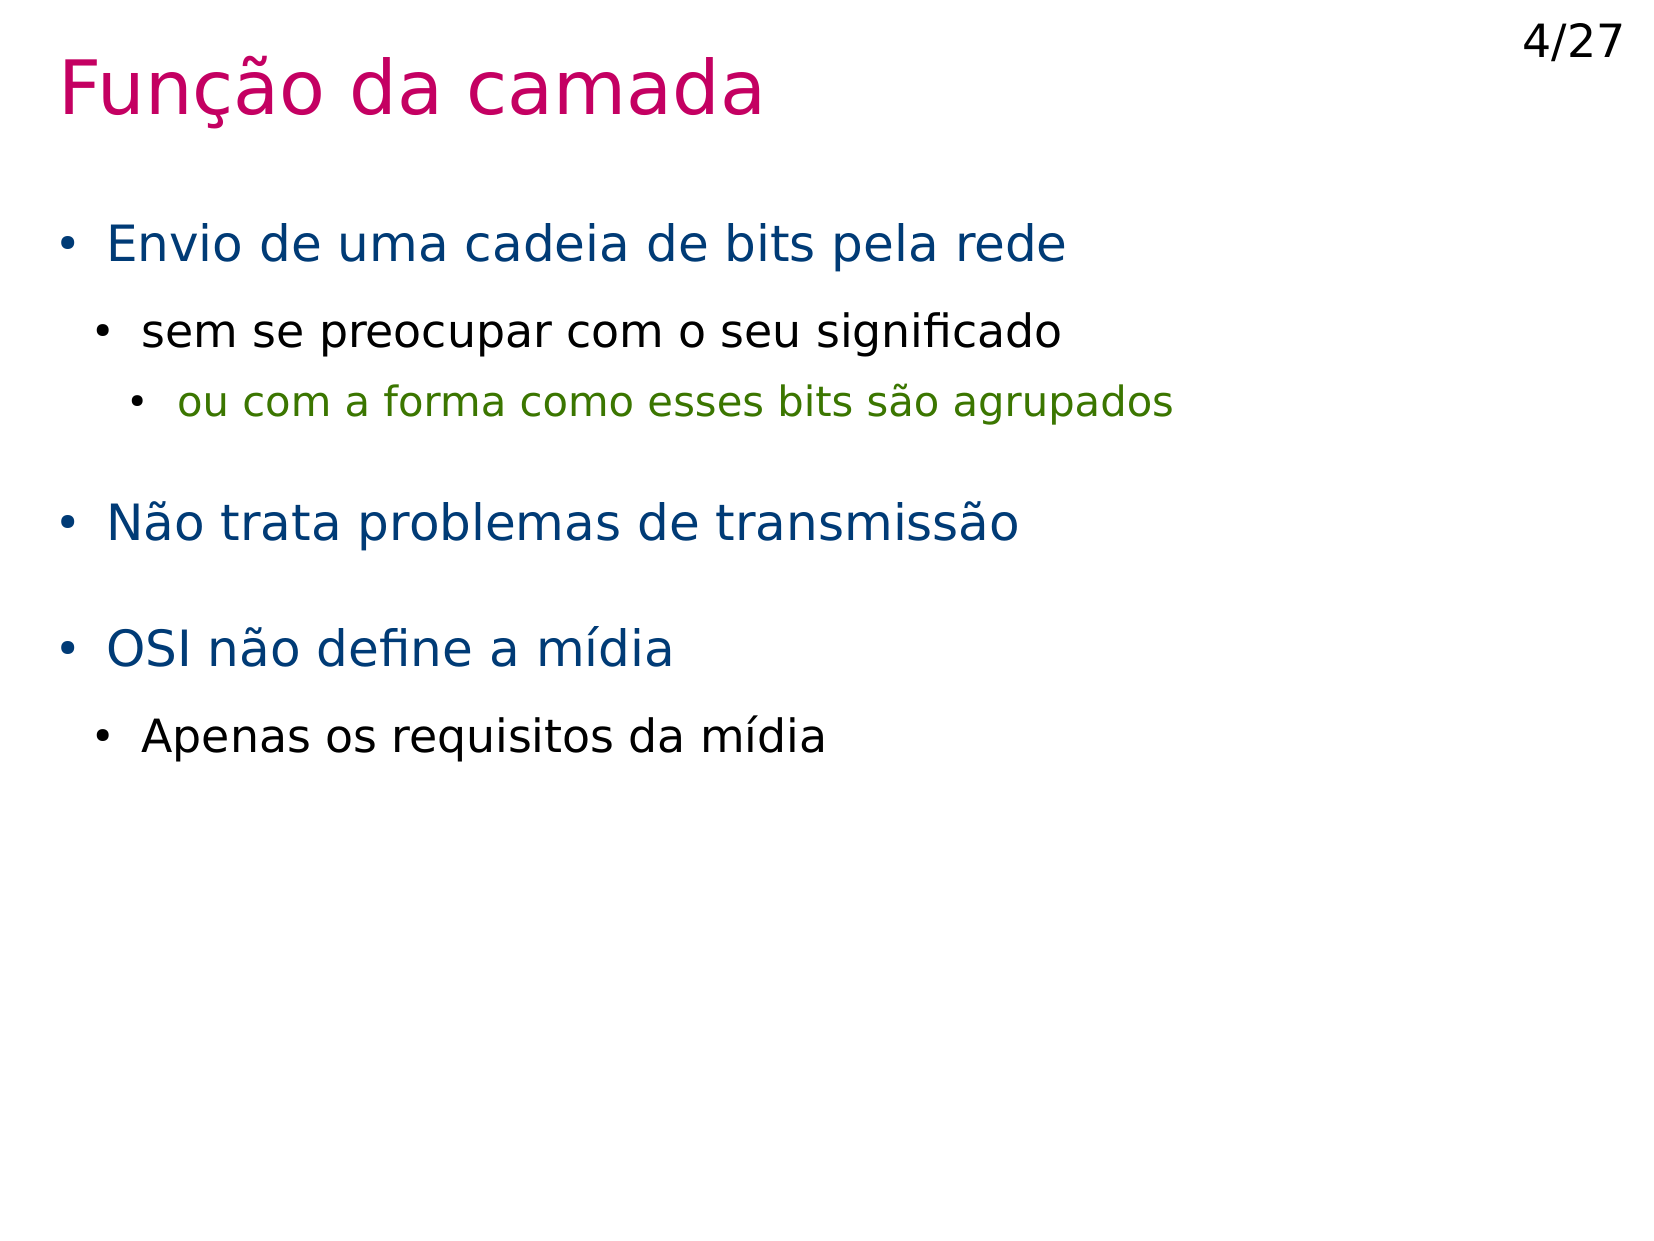

4
# Função da camada
Envio de uma cadeia de bits pela rede
sem se preocupar com o seu significado
ou com a forma como esses bits são agrupados
Não trata problemas de transmissão
OSI não define a mídia
Apenas os requisitos da mídia